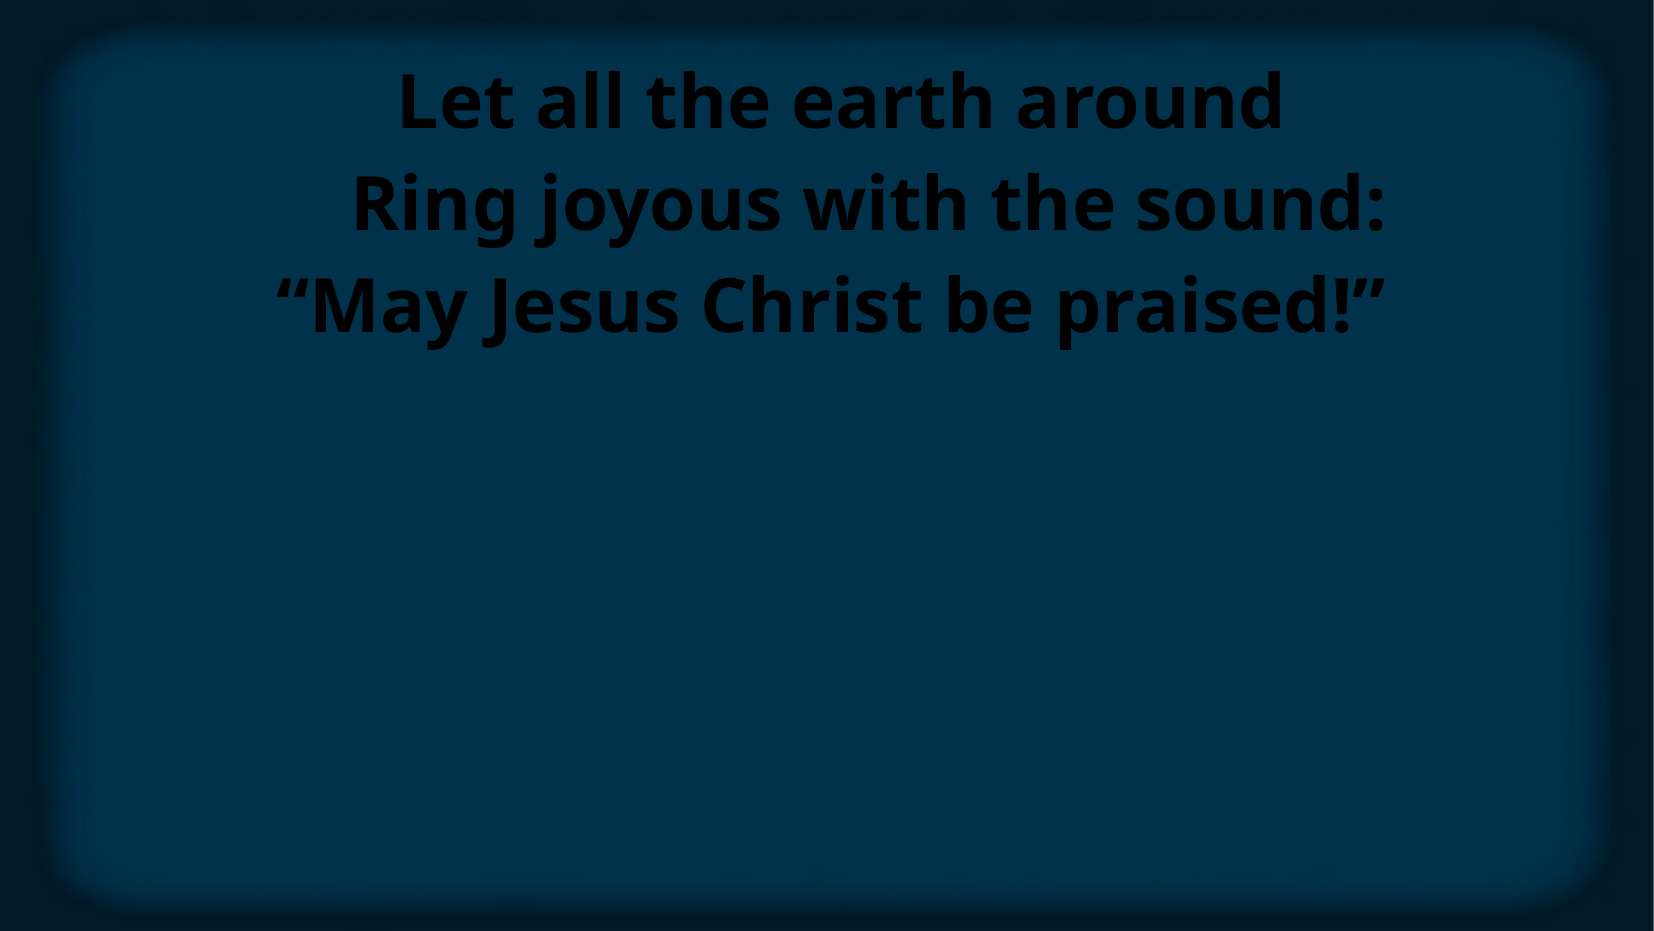

Let all the earth around
Ring joyous with the sound:
“May Jesus Christ be praised!”